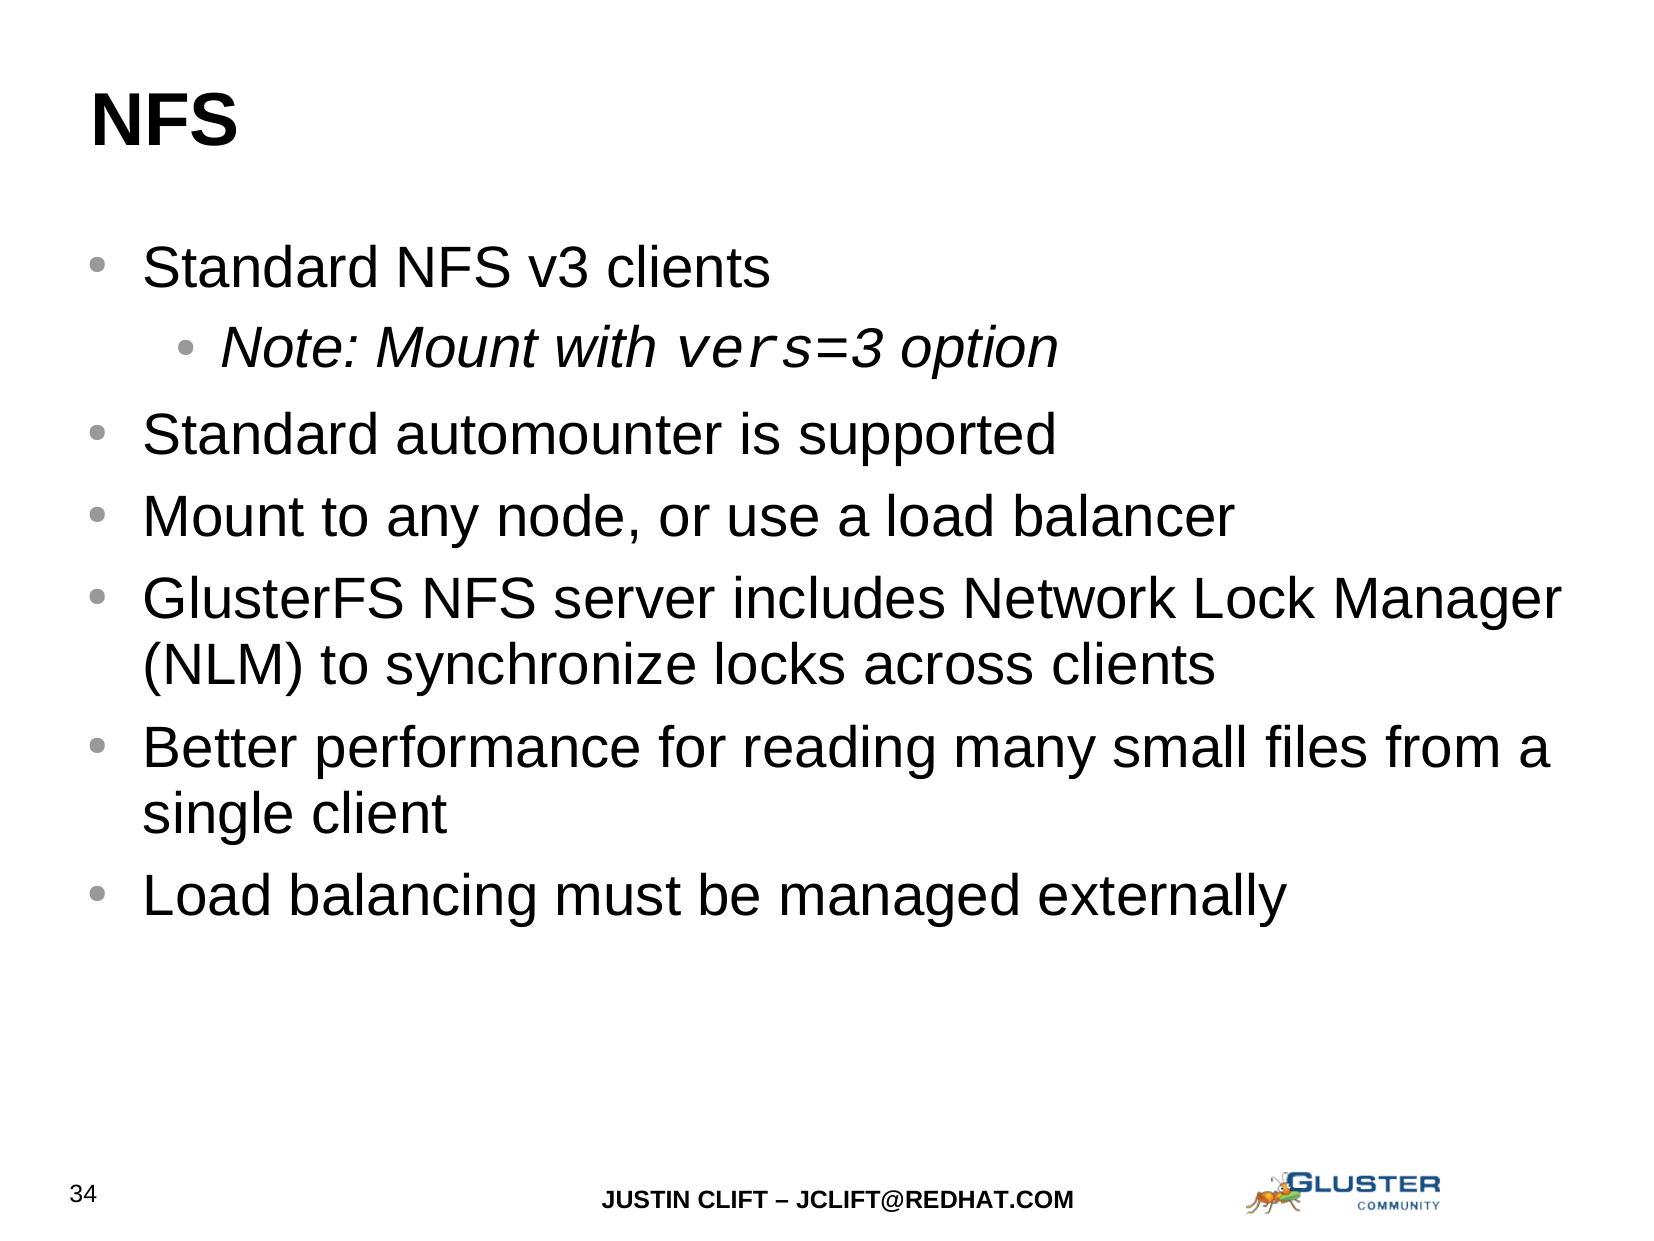

# NFS
Standard NFS v3 clients
Note: Mount with vers=3 option
Standard automounter is supported
Mount to any node, or use a load balancer
GlusterFS NFS server includes Network Lock Manager (NLM) to synchronize locks across clients
Better performance for reading many small files from a single client
Load balancing must be managed externally